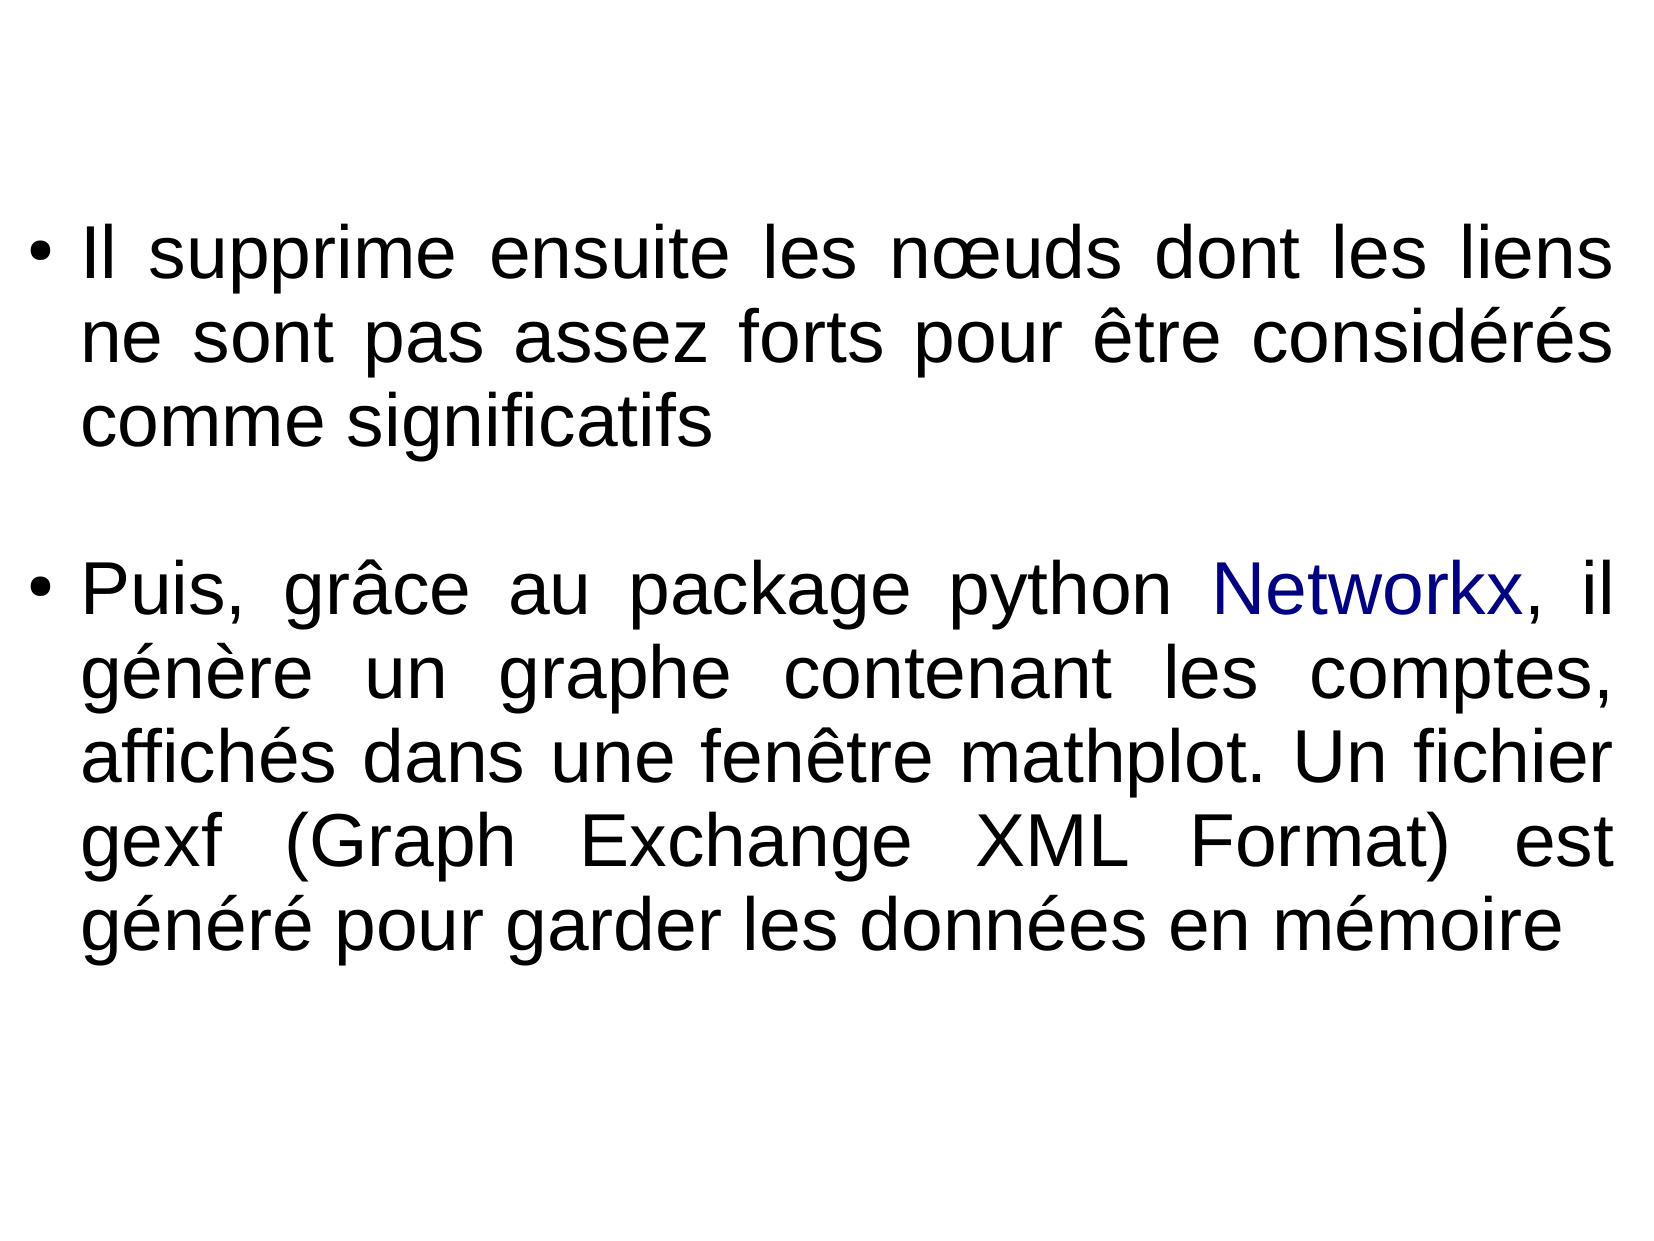

Il supprime ensuite les nœuds dont les liens ne sont pas assez forts pour être considérés comme significatifs
Puis, grâce au package python Networkx, il génère un graphe contenant les comptes, affichés dans une fenêtre mathplot. Un fichier gexf (Graph Exchange XML Format) est généré pour garder les données en mémoire